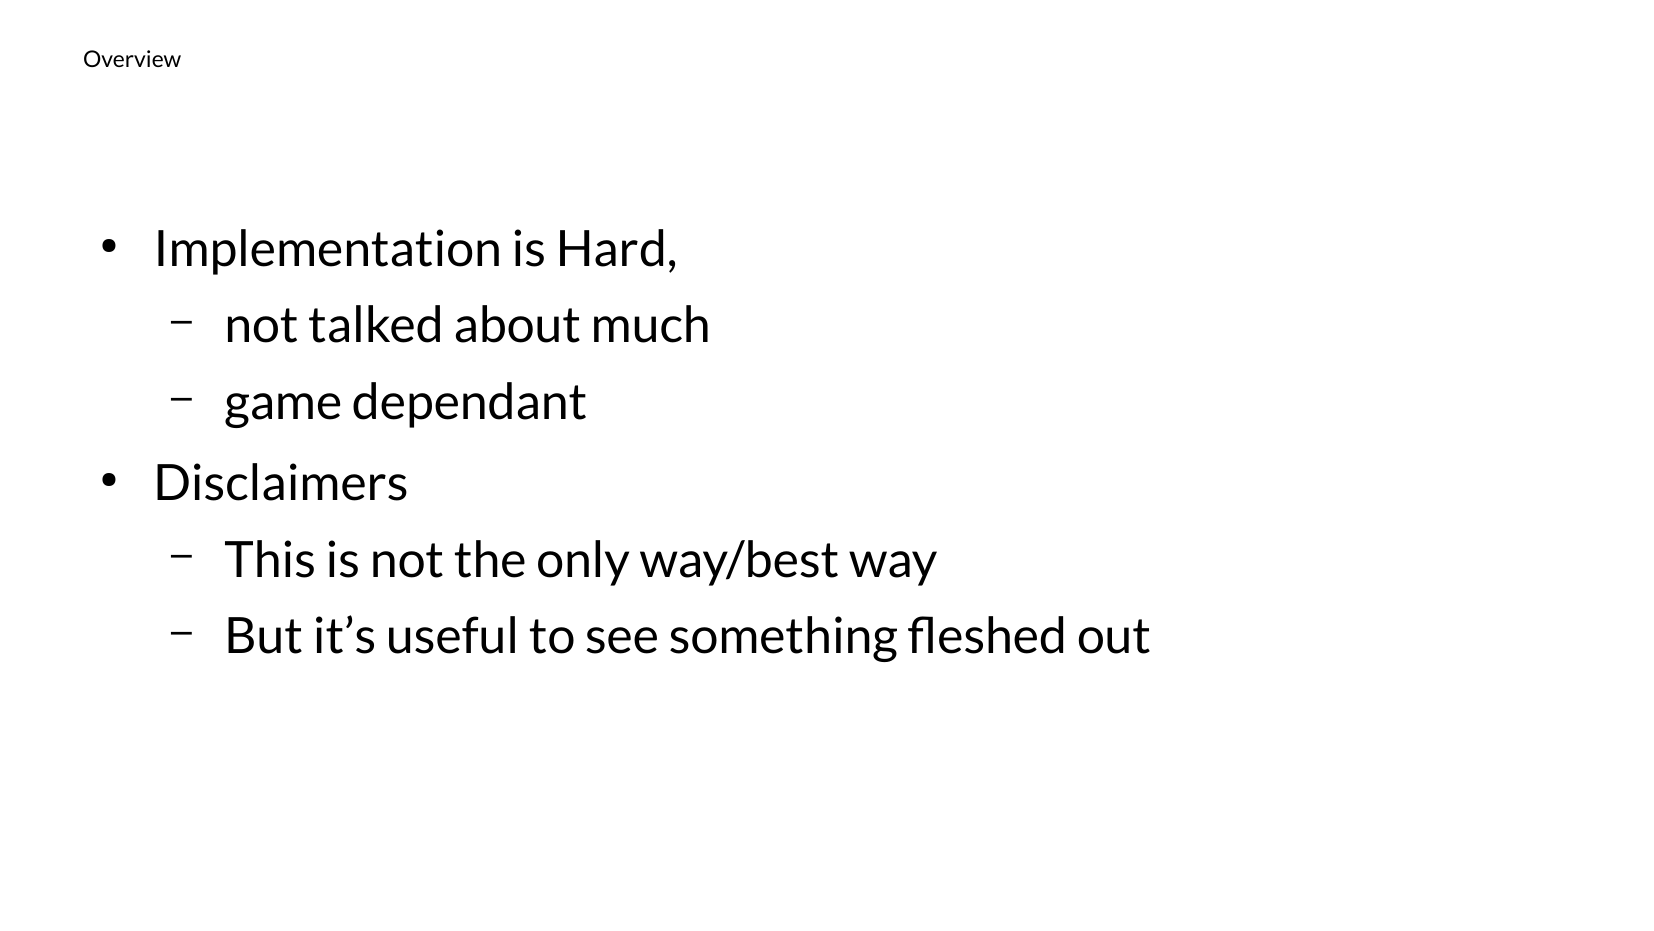

# Overview
Implementation is Hard,
not talked about much
game dependant
Disclaimers
This is not the only way/best way
But it’s useful to see something fleshed out